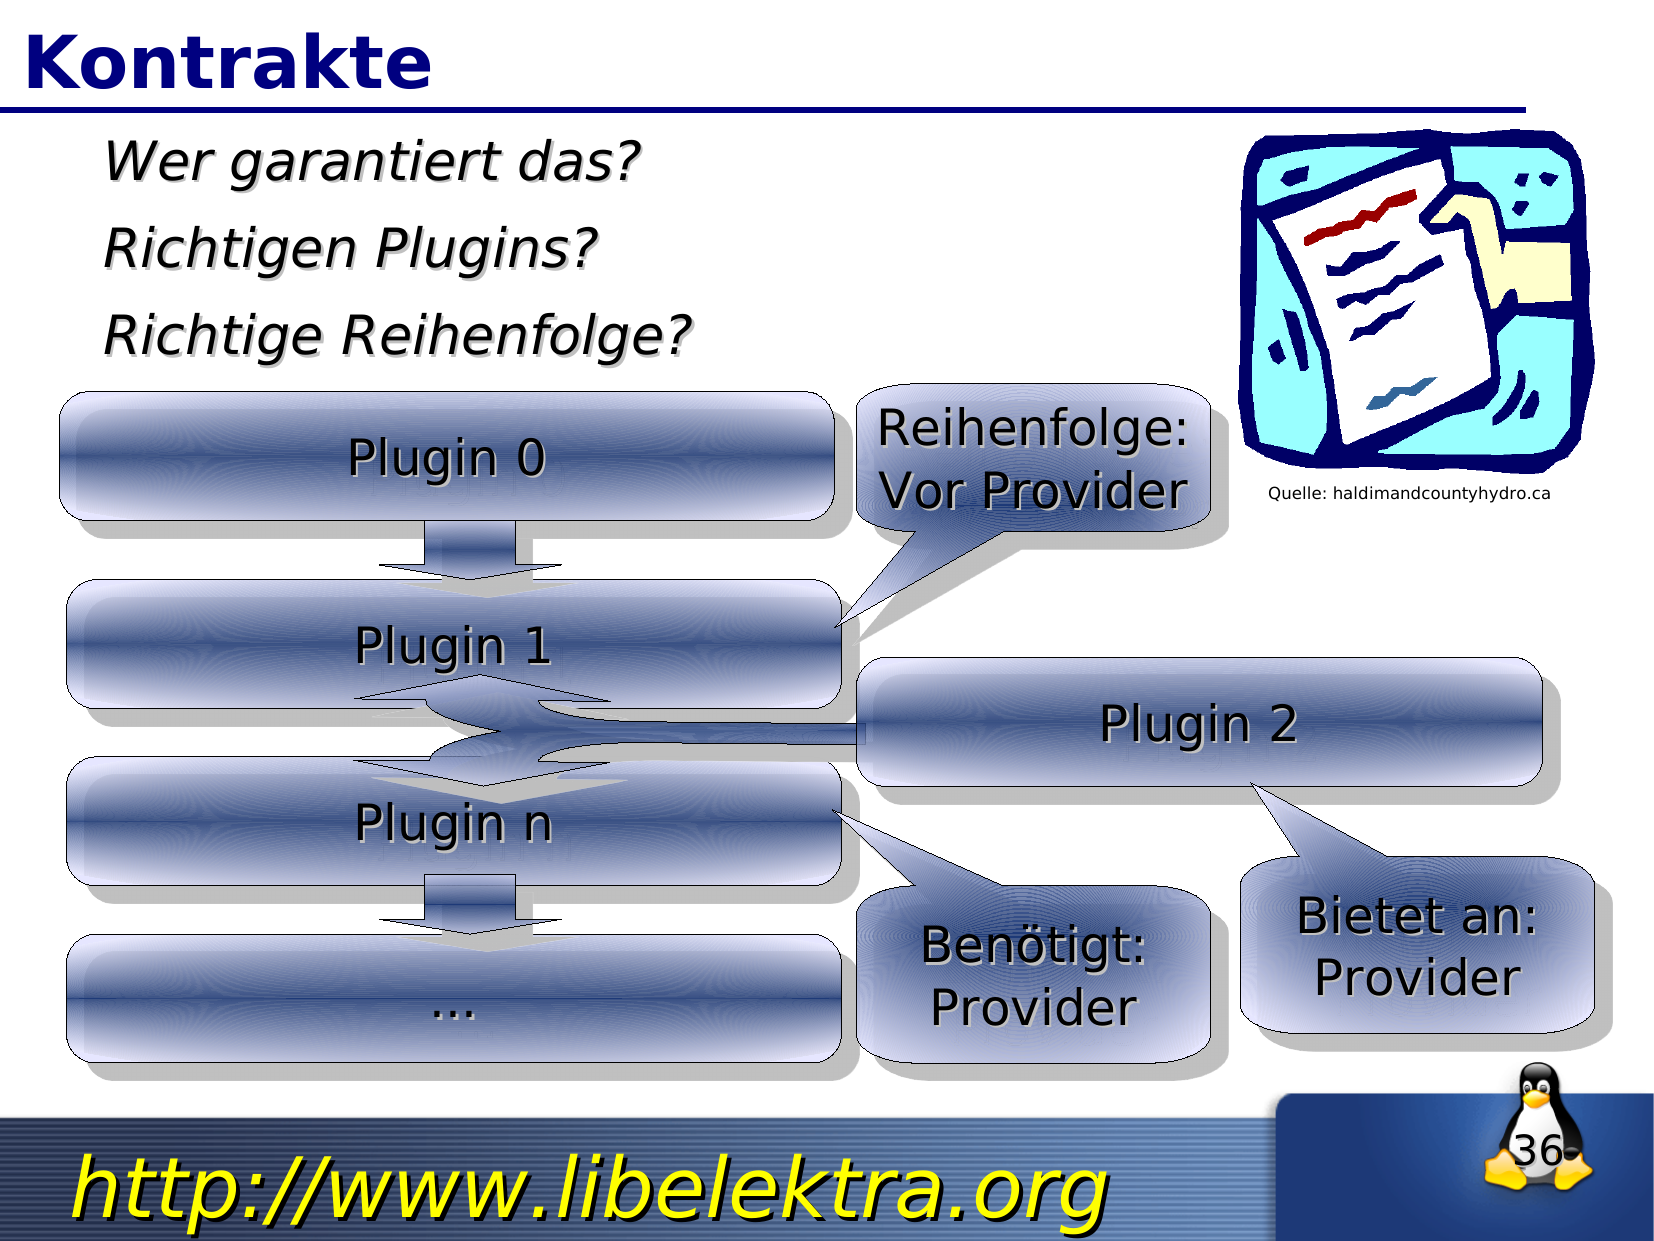

Kontrakte
# Wer garantiert das?
Richtigen Plugins?
Richtige Reihenfolge?
Quelle: haldimandcountyhydro.ca
Reihenfolge:
Vor Provider
Plugin 0
Plugin 1
Plugin 2
Plugin n
Bietet an:
Provider
Benötigt:
Provider
...